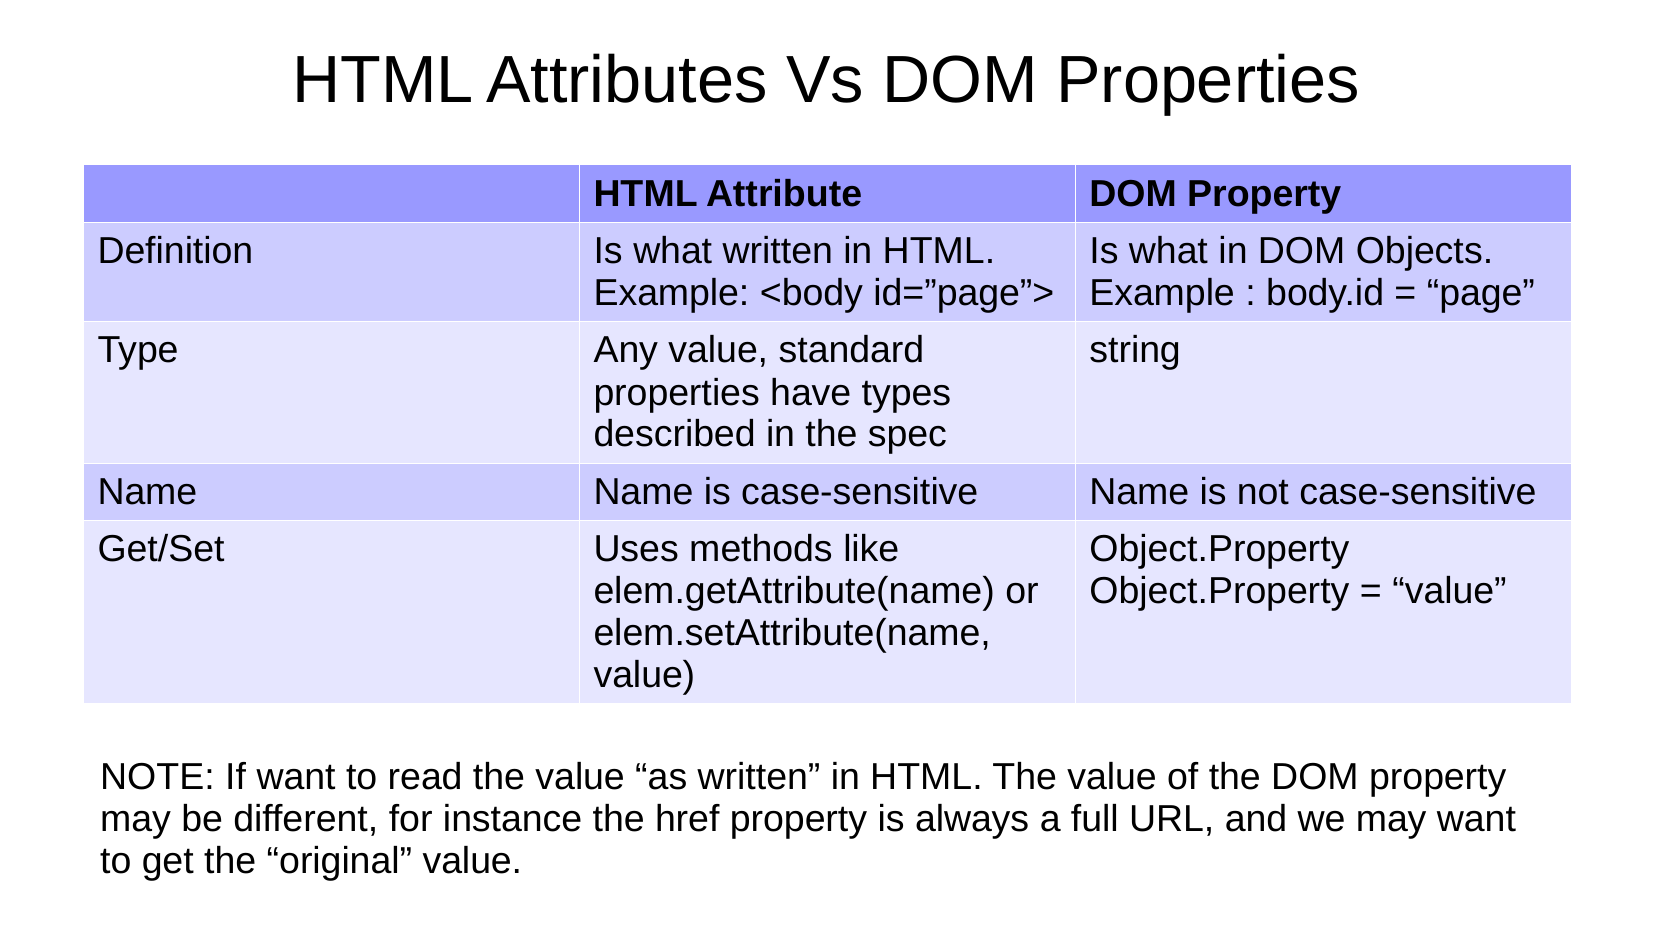

# HTML Attributes Vs DOM Properties
| | HTML Attribute | DOM Property |
| --- | --- | --- |
| Definition | Is what written in HTML. Example: <body id=”page”> | Is what in DOM Objects. Example : body.id = “page” |
| Type | Any value, standard properties have types described in the spec | string |
| Name | Name is case-sensitive | Name is not case-sensitive |
| Get/Set | Uses methods like elem.getAttribute(name) or elem.setAttribute(name, value) | Object.Property Object.Property = “value” |
NOTE: If want to read the value “as written” in HTML. The value of the DOM property may be different, for instance the href property is always a full URL, and we may want to get the “original” value.